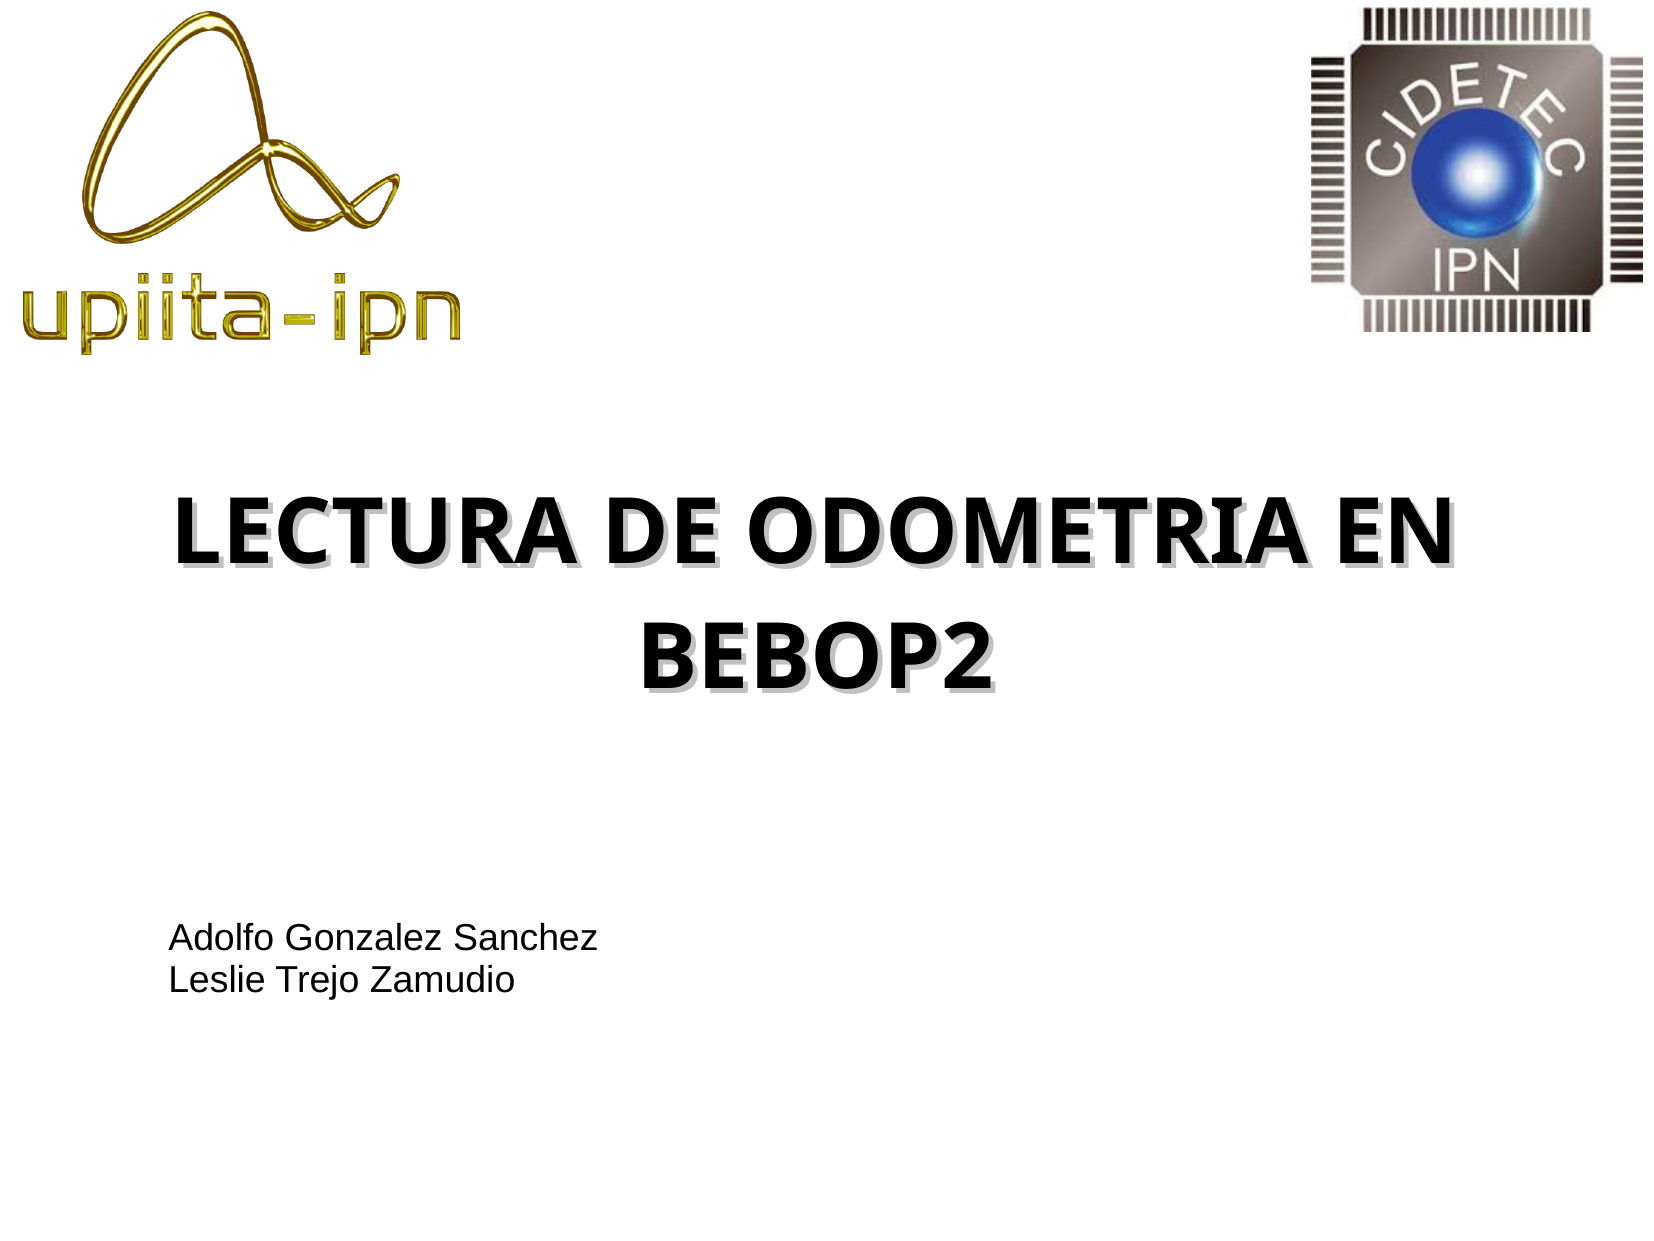

# LECTURA DE ODOMETRIA EN BEBOP2
Adolfo Gonzalez Sanchez
Leslie Trejo Zamudio